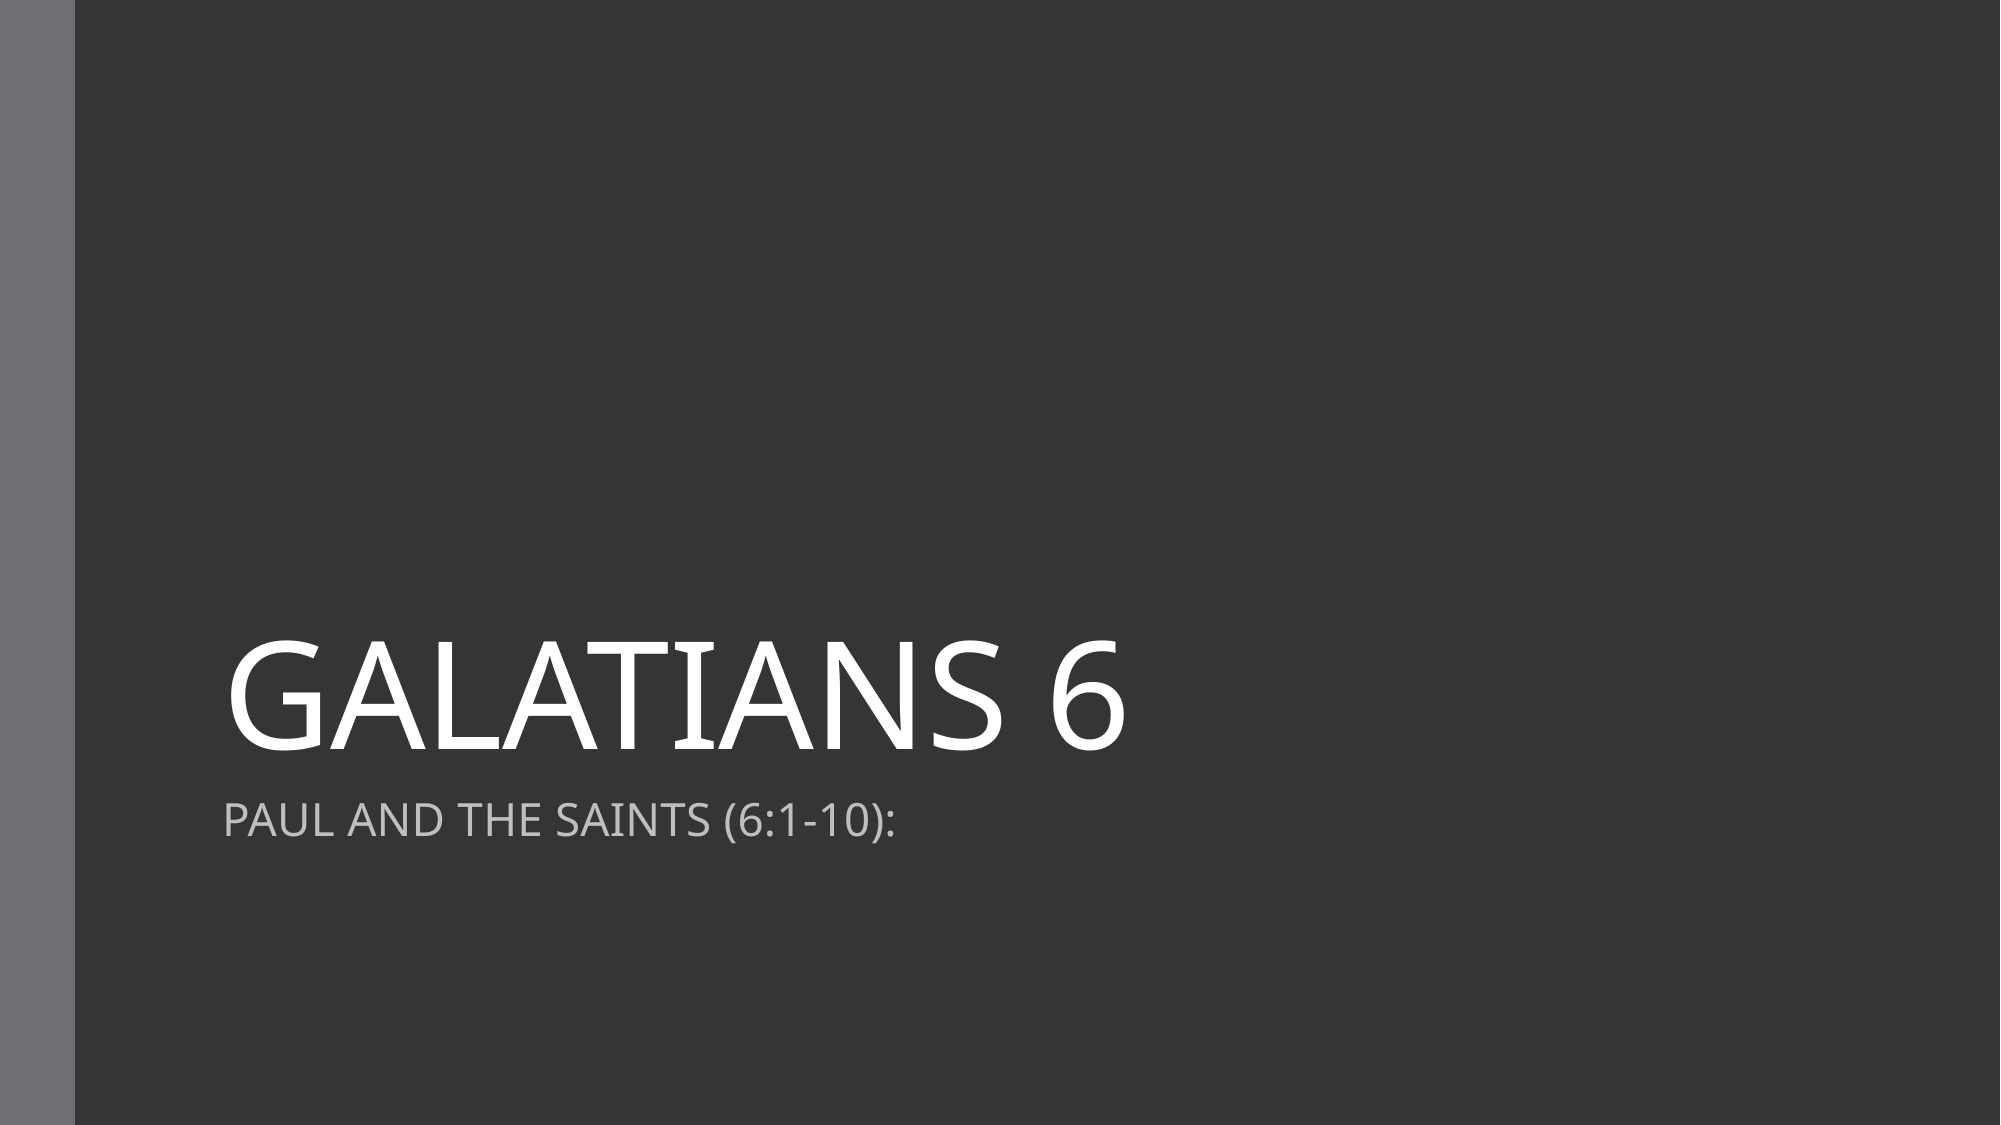

# GALATIANS 6
PAUL AND THE SAINTS (6:1-10):